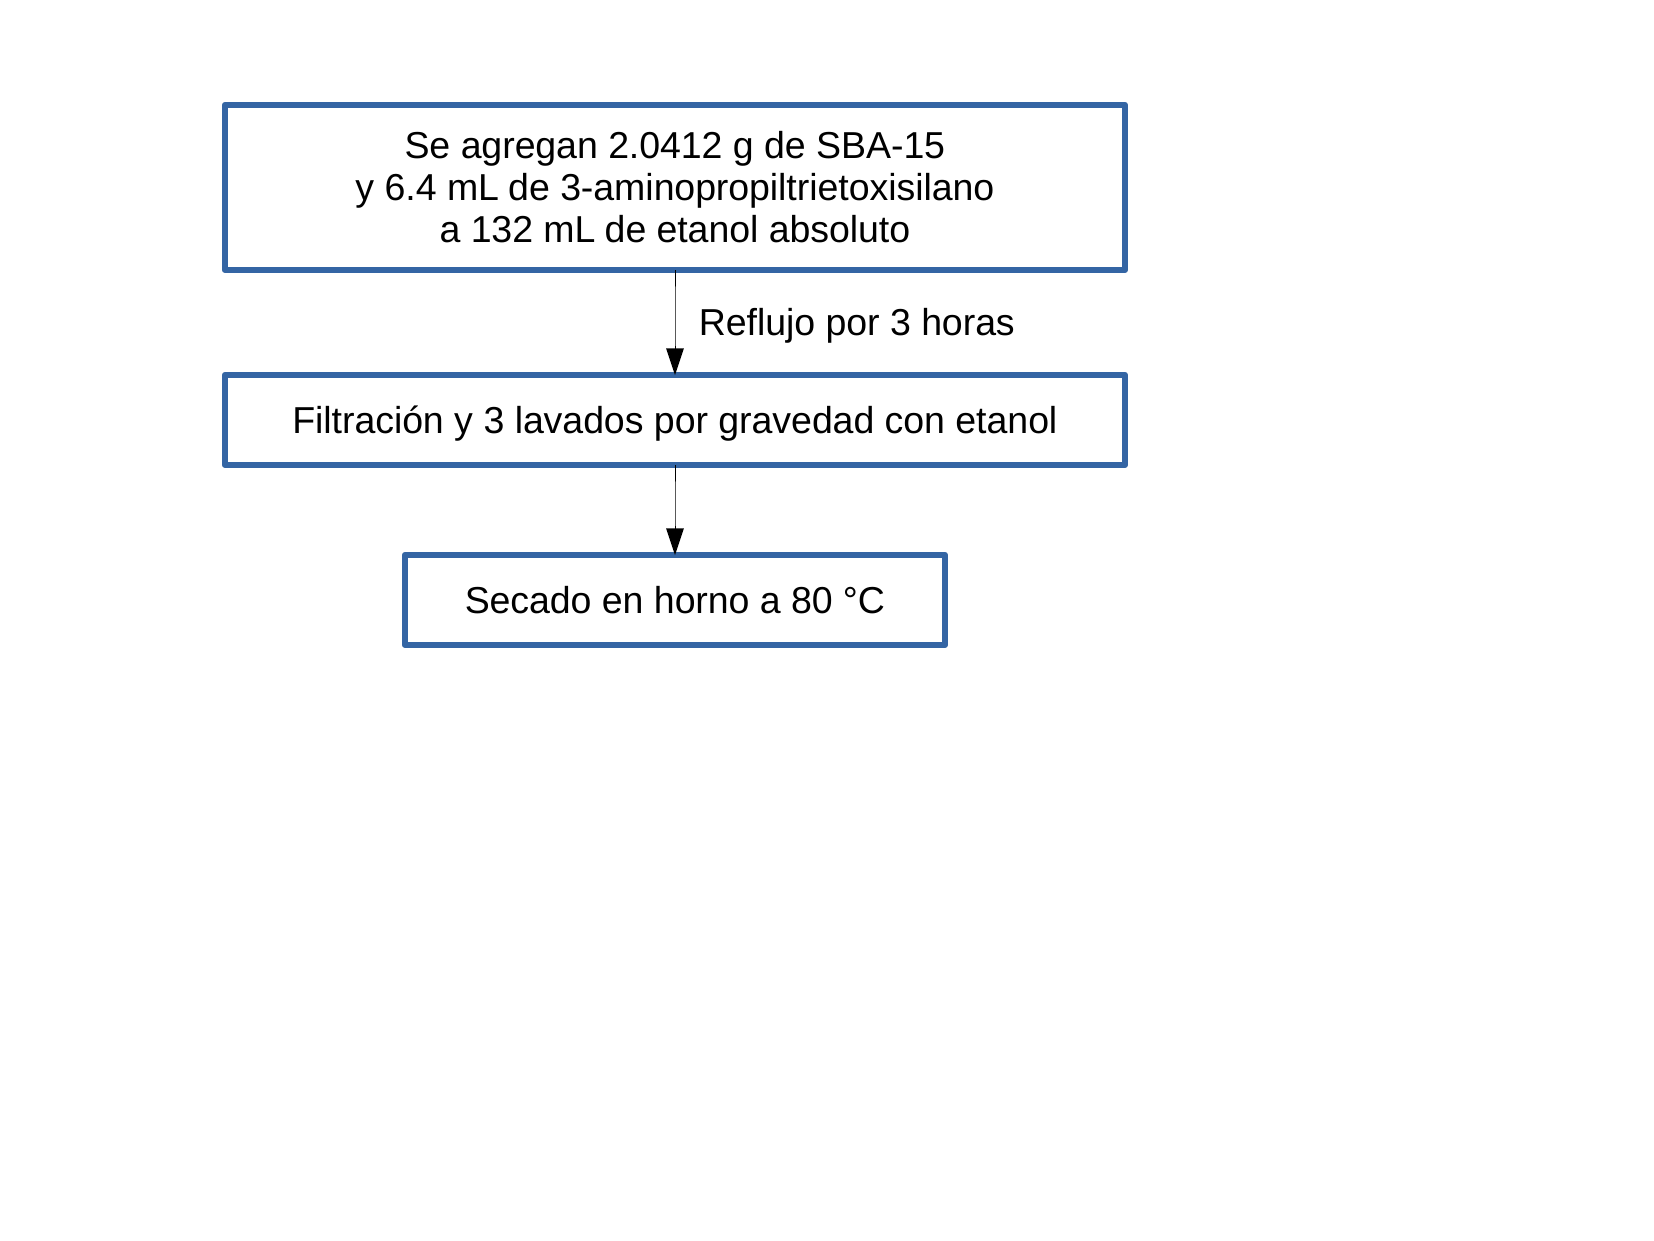

Se agregan 2.0412 g de SBA-15
y 6.4 mL de 3-aminopropiltrietoxisilano
a 132 mL de etanol absoluto
Reflujo por 3 horas
Filtración y 3 lavados por gravedad con etanol
Secado en horno a 80 °C